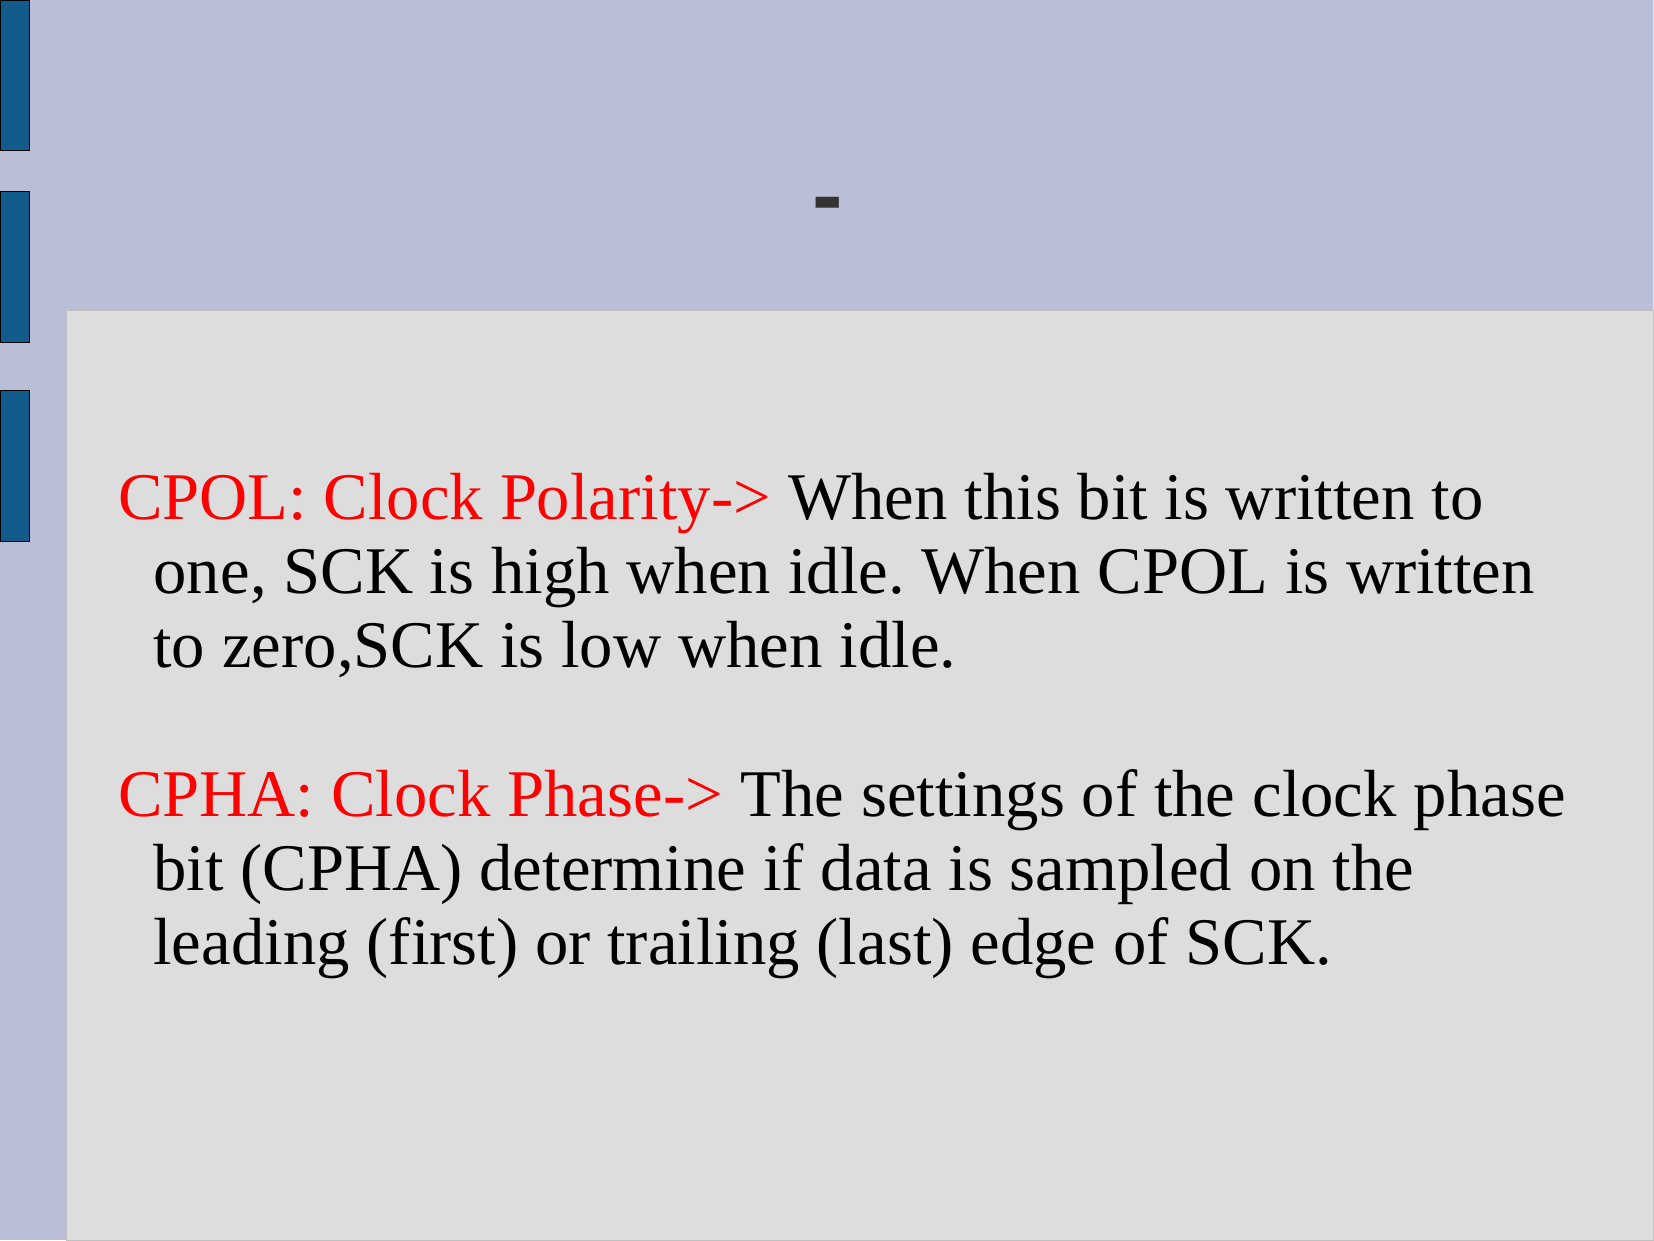

# -
CPOL: Clock Polarity-> When this bit is written to one, SCK is high when idle. When CPOL is written to zero,SCK is low when idle.
CPHA: Clock Phase-> The settings of the clock phase bit (CPHA) determine if data is sampled on the leading (first) or trailing (last) edge of SCK.